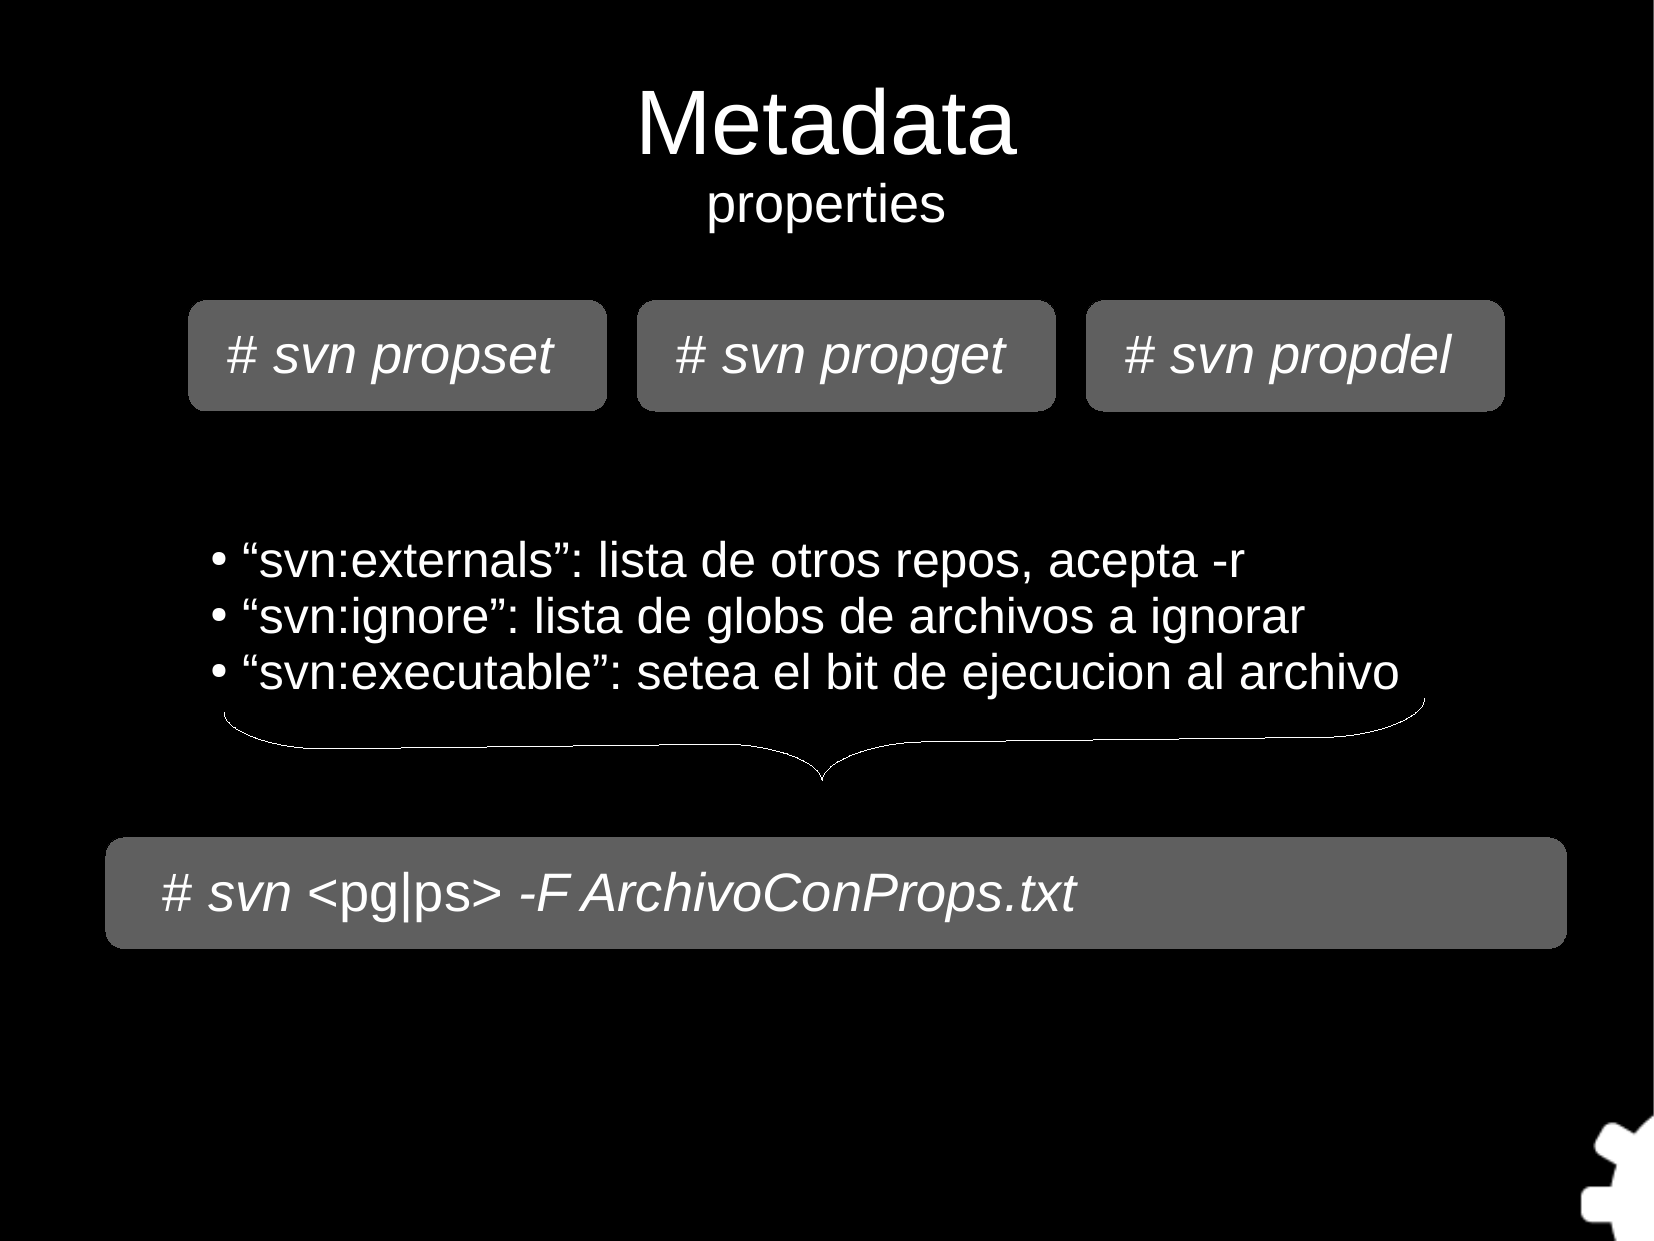

# Metadata properties
# svn propset
# svn propget
# svn propdel
 “svn:externals”: lista de otros repos, acepta -r
 “svn:ignore”: lista de globs de archivos a ignorar
 “svn:executable”: setea el bit de ejecucion al archivo
# svn <pg|ps> -F ArchivoConProps.txt